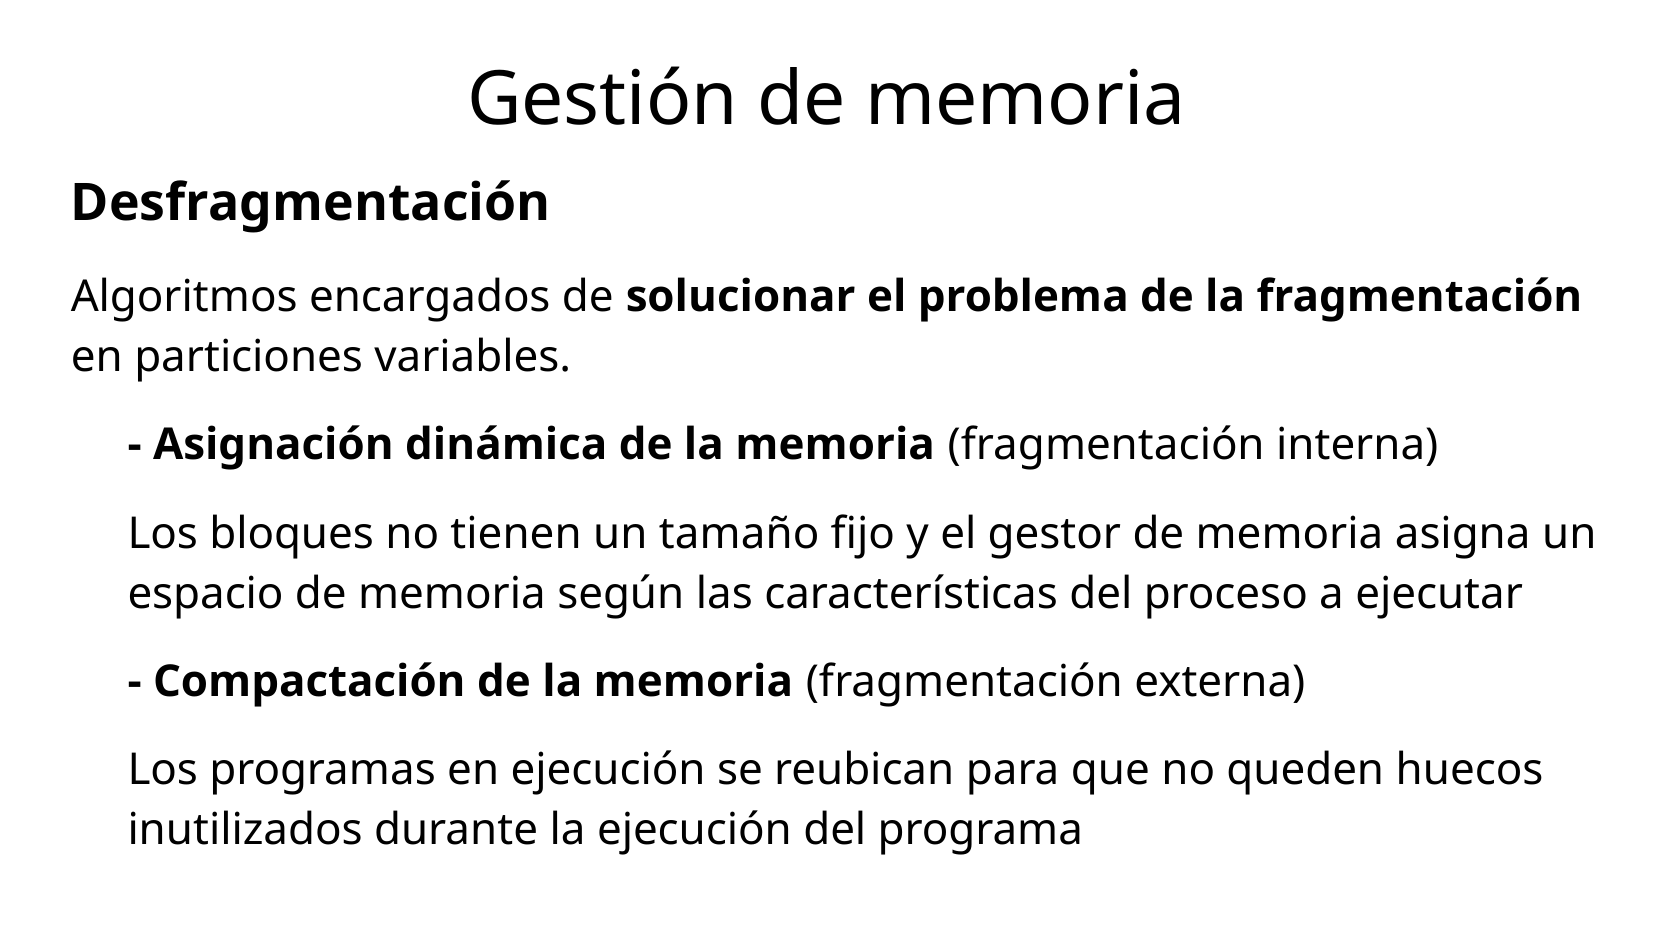

# Gestión de memoria
Desfragmentación
Algoritmos encargados de solucionar el problema de la fragmentación en particiones variables.
- Asignación dinámica de la memoria (fragmentación interna)
Los bloques no tienen un tamaño fijo y el gestor de memoria asigna un espacio de memoria según las características del proceso a ejecutar
- Compactación de la memoria (fragmentación externa)
Los programas en ejecución se reubican para que no queden huecos inutilizados durante la ejecución del programa